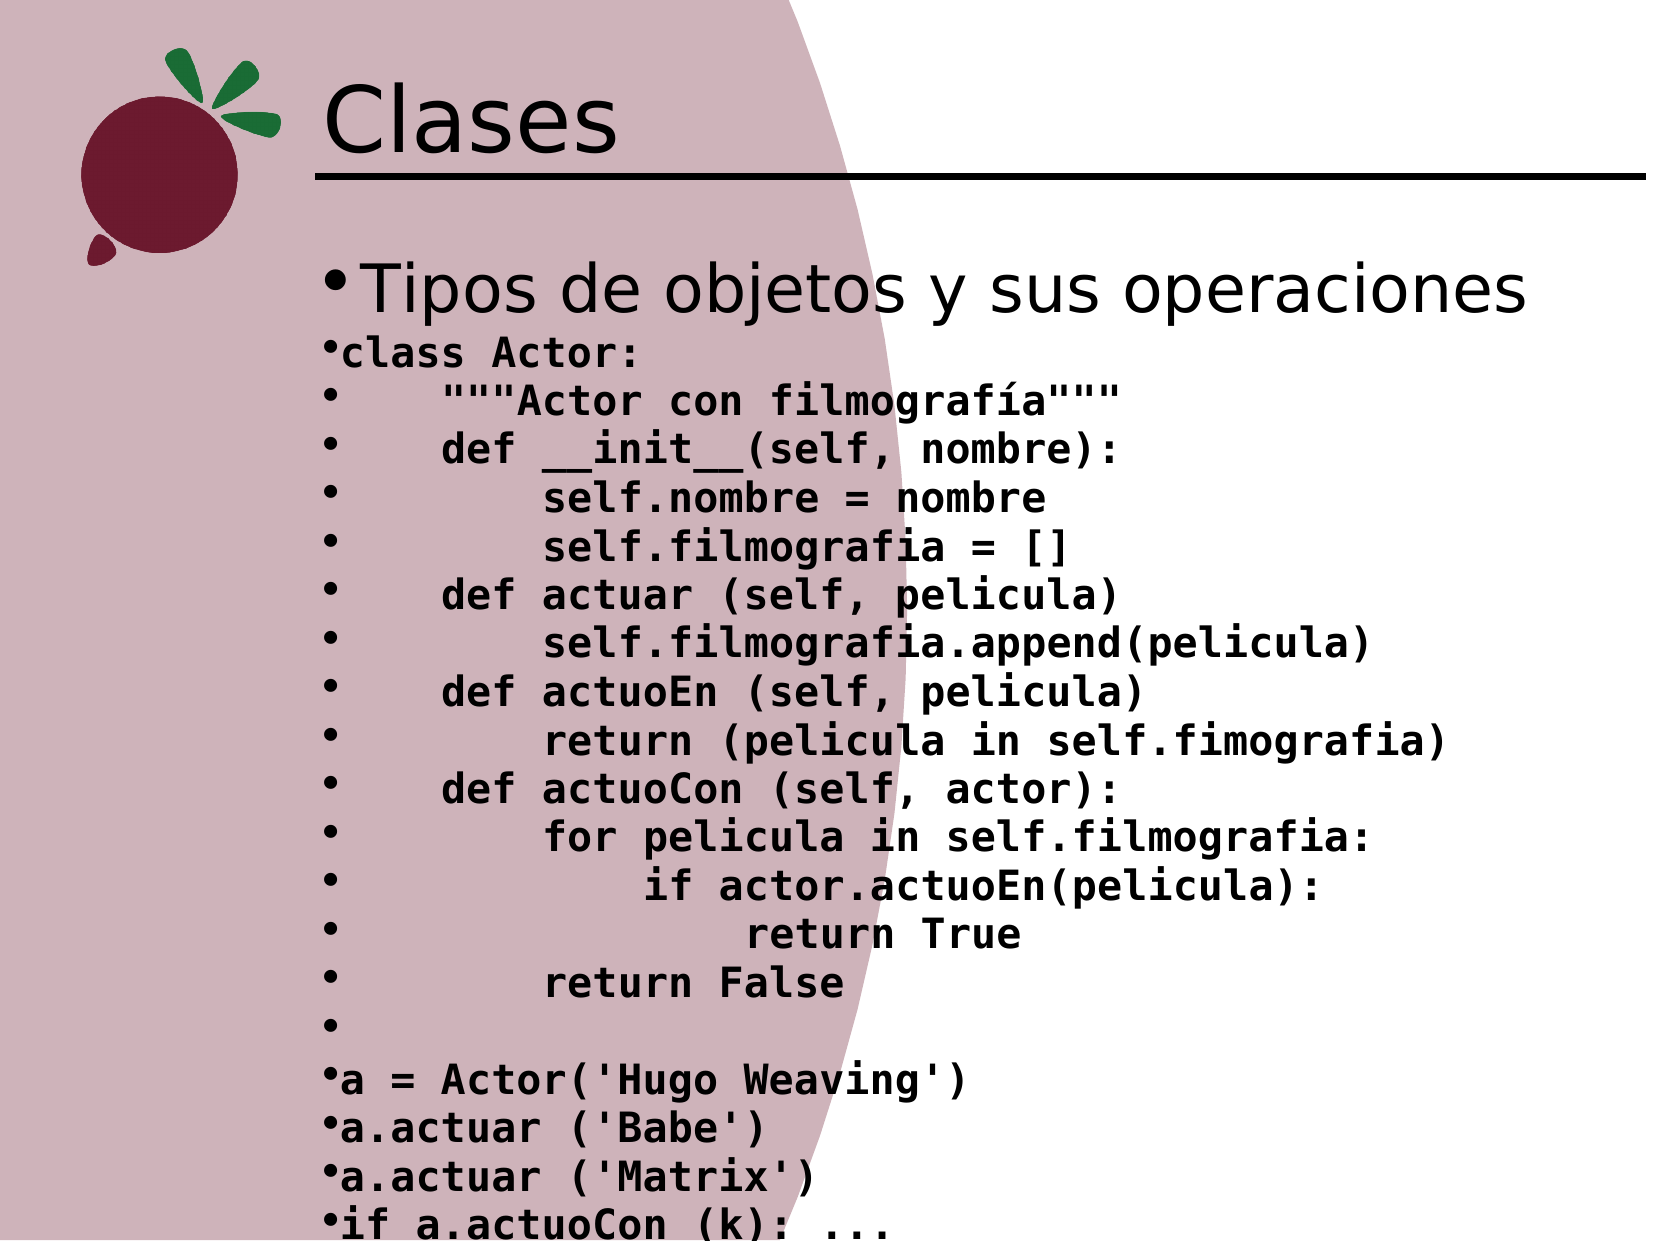

# Clases
Tipos de objetos y sus operaciones
class Actor:
 """Actor con filmografía"""
 def __init__(self, nombre):
 self.nombre = nombre
 self.filmografia = []
 def actuar (self, pelicula)
 self.filmografia.append(pelicula)
 def actuoEn (self, pelicula)
 return (pelicula in self.fimografia)
 def actuoCon (self, actor):
 for pelicula in self.filmografia:
 if actor.actuoEn(pelicula):
 return True
 return False
a = Actor('Hugo Weaving')
a.actuar ('Babe')
a.actuar ('Matrix')
if a.actuoCon (k): ...